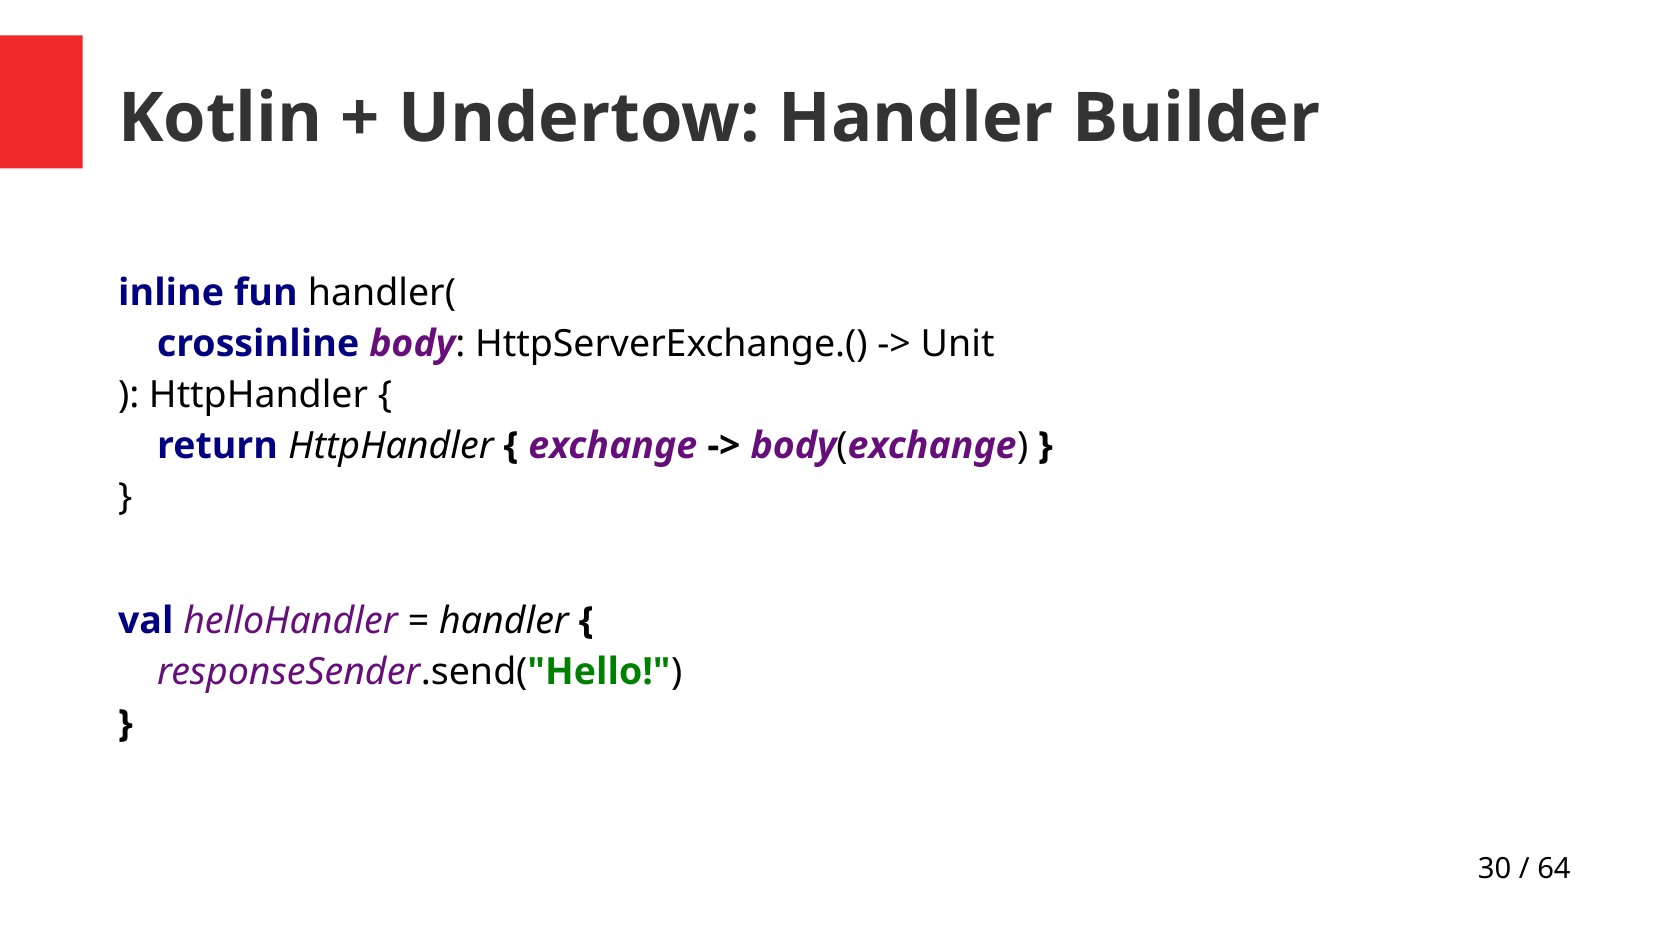

# Kotlin + Undertow: Handler Builder
inline fun handler(
 crossinline body: HttpServerExchange.() -> Unit
): HttpHandler {
 return HttpHandler { exchange -> body(exchange) }
}
val helloHandler = handler {
 responseSender.send("Hello!")
}
30